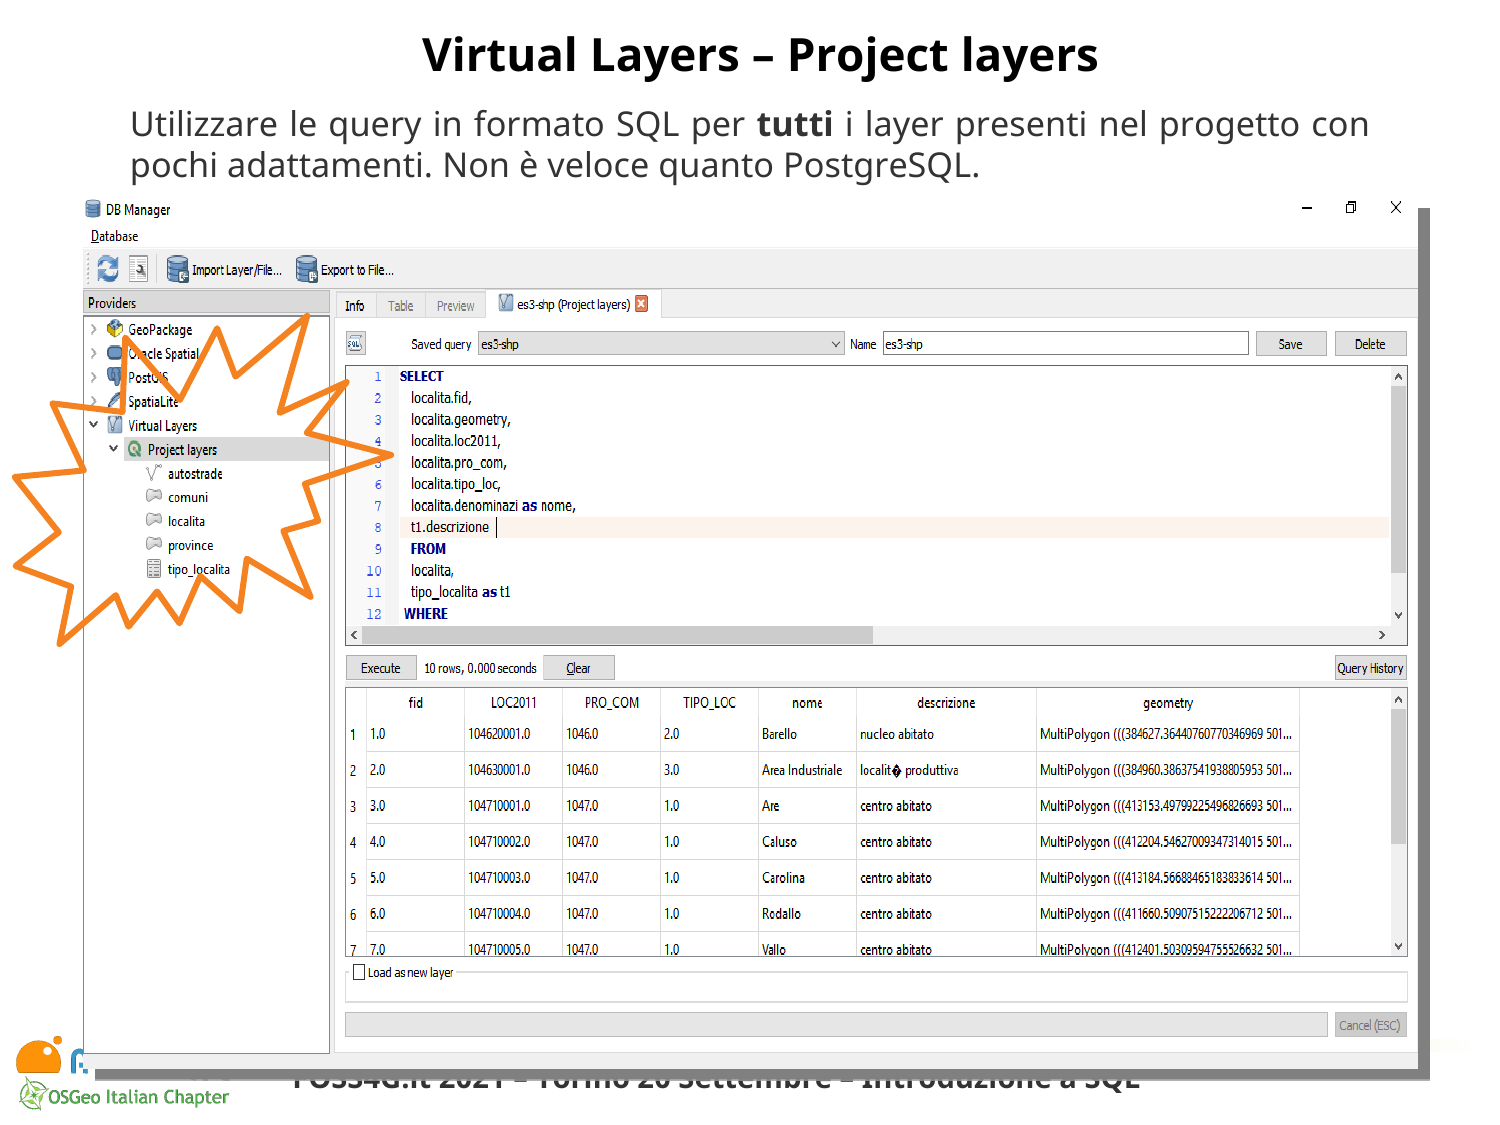

# Virtual Layers – Project layers
Utilizzare le query in formato SQL per tutti i layer presenti nel progetto con pochi adattamenti. Non è veloce quanto PostgreSQL.